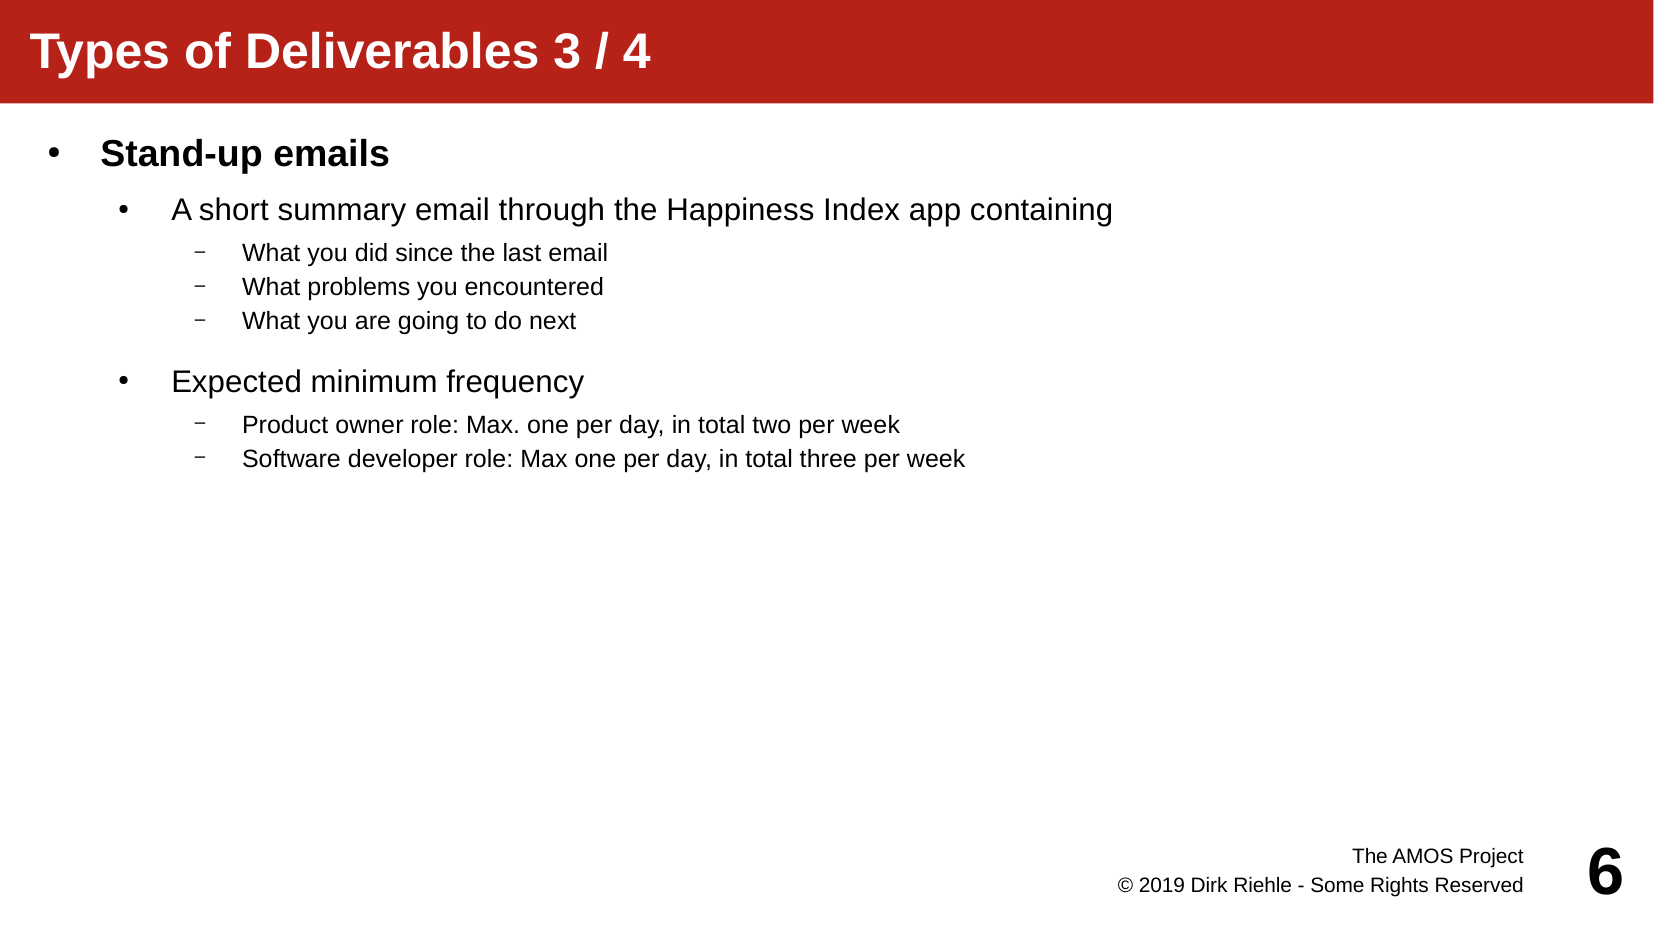

# Types of Deliverables 3 / 4
Stand-up emails
A short summary email through the Happiness Index app containing
What you did since the last email
What problems you encountered
What you are going to do next
Expected minimum frequency
Product owner role: Max. one per day, in total two per week
Software developer role: Max one per day, in total three per week
The AMOS Project
6
© 2019 Dirk Riehle - Some Rights Reserved